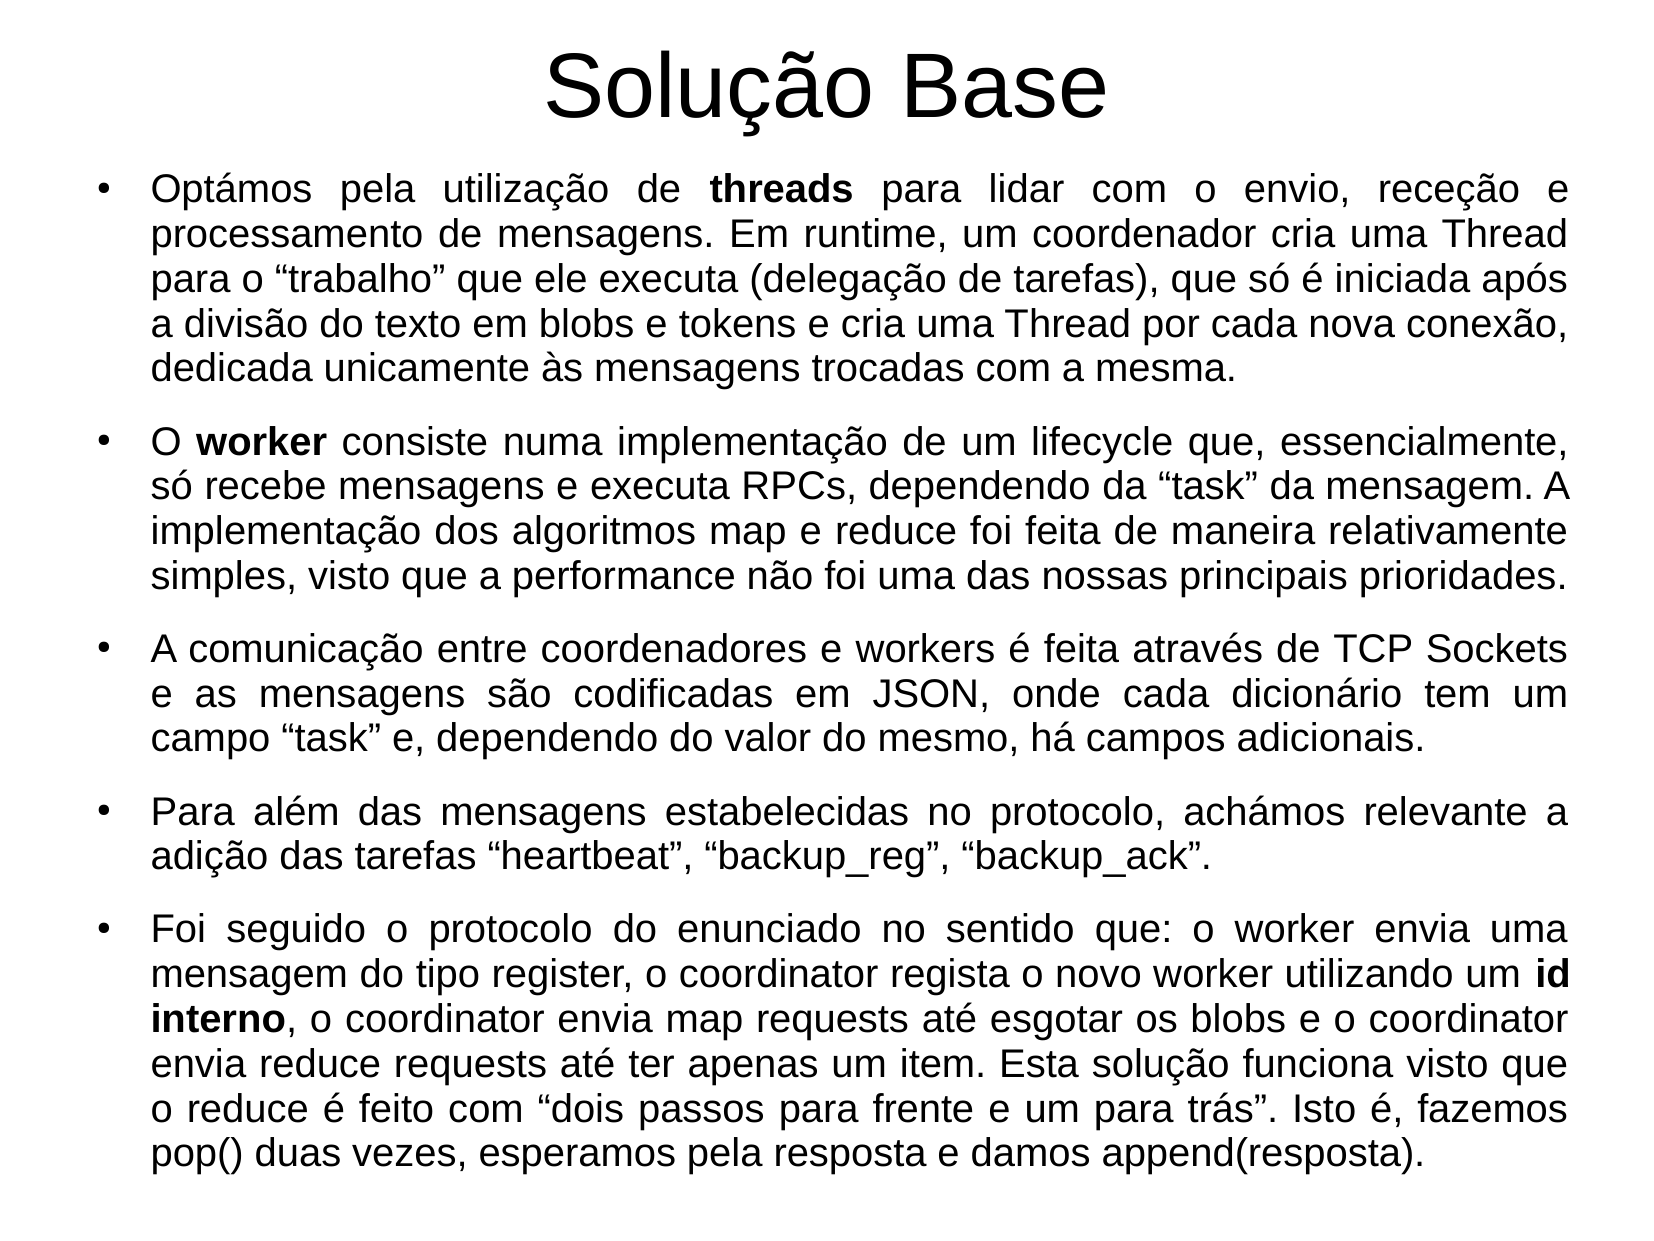

# Solução Base
Optámos pela utilização de threads para lidar com o envio, receção e processamento de mensagens. Em runtime, um coordenador cria uma Thread para o “trabalho” que ele executa (delegação de tarefas), que só é iniciada após a divisão do texto em blobs e tokens e cria uma Thread por cada nova conexão, dedicada unicamente às mensagens trocadas com a mesma.
O worker consiste numa implementação de um lifecycle que, essencialmente, só recebe mensagens e executa RPCs, dependendo da “task” da mensagem. A implementação dos algoritmos map e reduce foi feita de maneira relativamente simples, visto que a performance não foi uma das nossas principais prioridades.
A comunicação entre coordenadores e workers é feita através de TCP Sockets e as mensagens são codificadas em JSON, onde cada dicionário tem um campo “task” e, dependendo do valor do mesmo, há campos adicionais.
Para além das mensagens estabelecidas no protocolo, achámos relevante a adição das tarefas “heartbeat”, “backup_reg”, “backup_ack”.
Foi seguido o protocolo do enunciado no sentido que: o worker envia uma mensagem do tipo register, o coordinator regista o novo worker utilizando um id interno, o coordinator envia map requests até esgotar os blobs e o coordinator envia reduce requests até ter apenas um item. Esta solução funciona visto que o reduce é feito com “dois passos para frente e um para trás”. Isto é, fazemos pop() duas vezes, esperamos pela resposta e damos append(resposta).